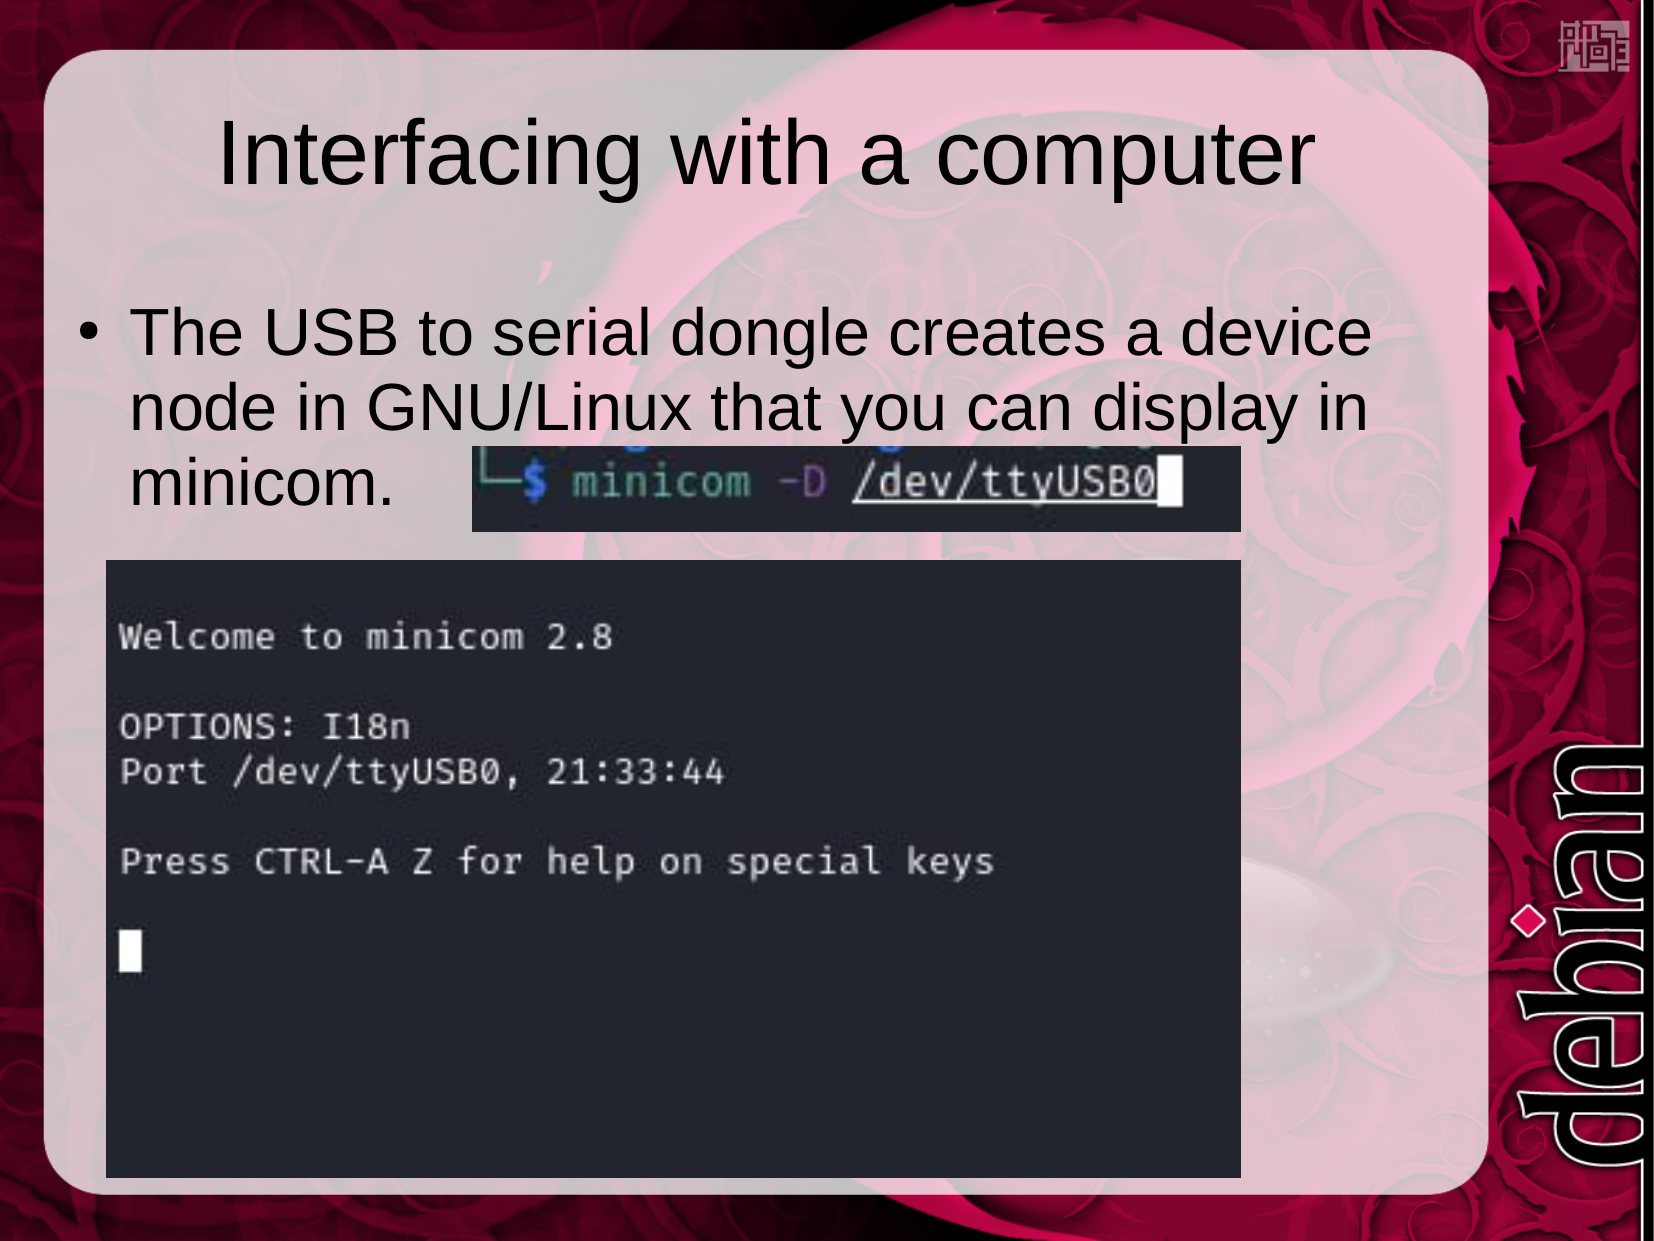

# Interfacing with a computer
The USB to serial dongle creates a device node in GNU/Linux that you can display in minicom.